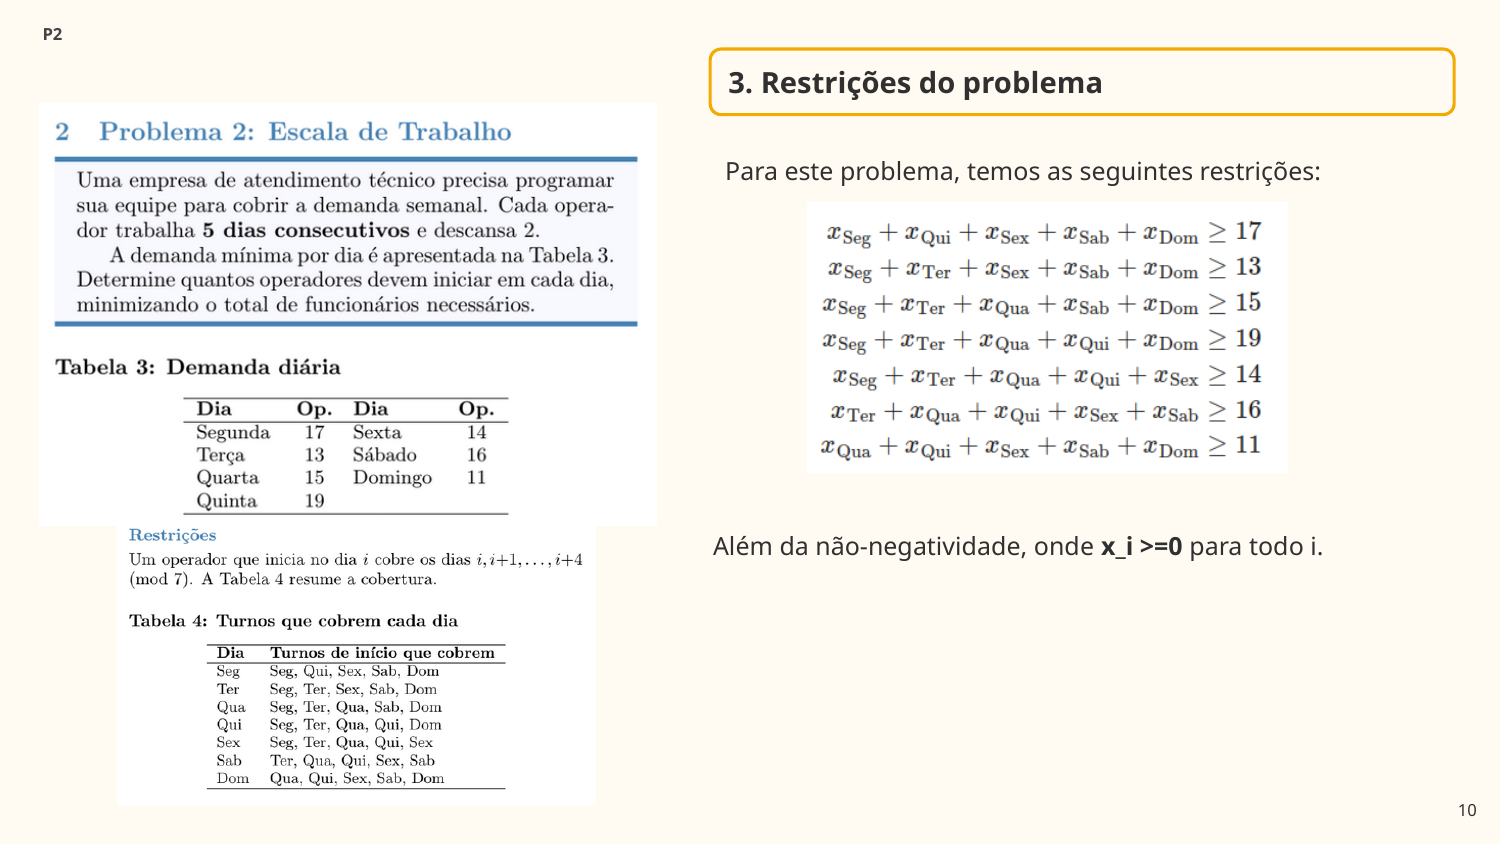

# P2
3. Restrições do problema
Para este problema, temos as seguintes restrições:
Além da não-negatividade, onde x_i >=0 para todo i.